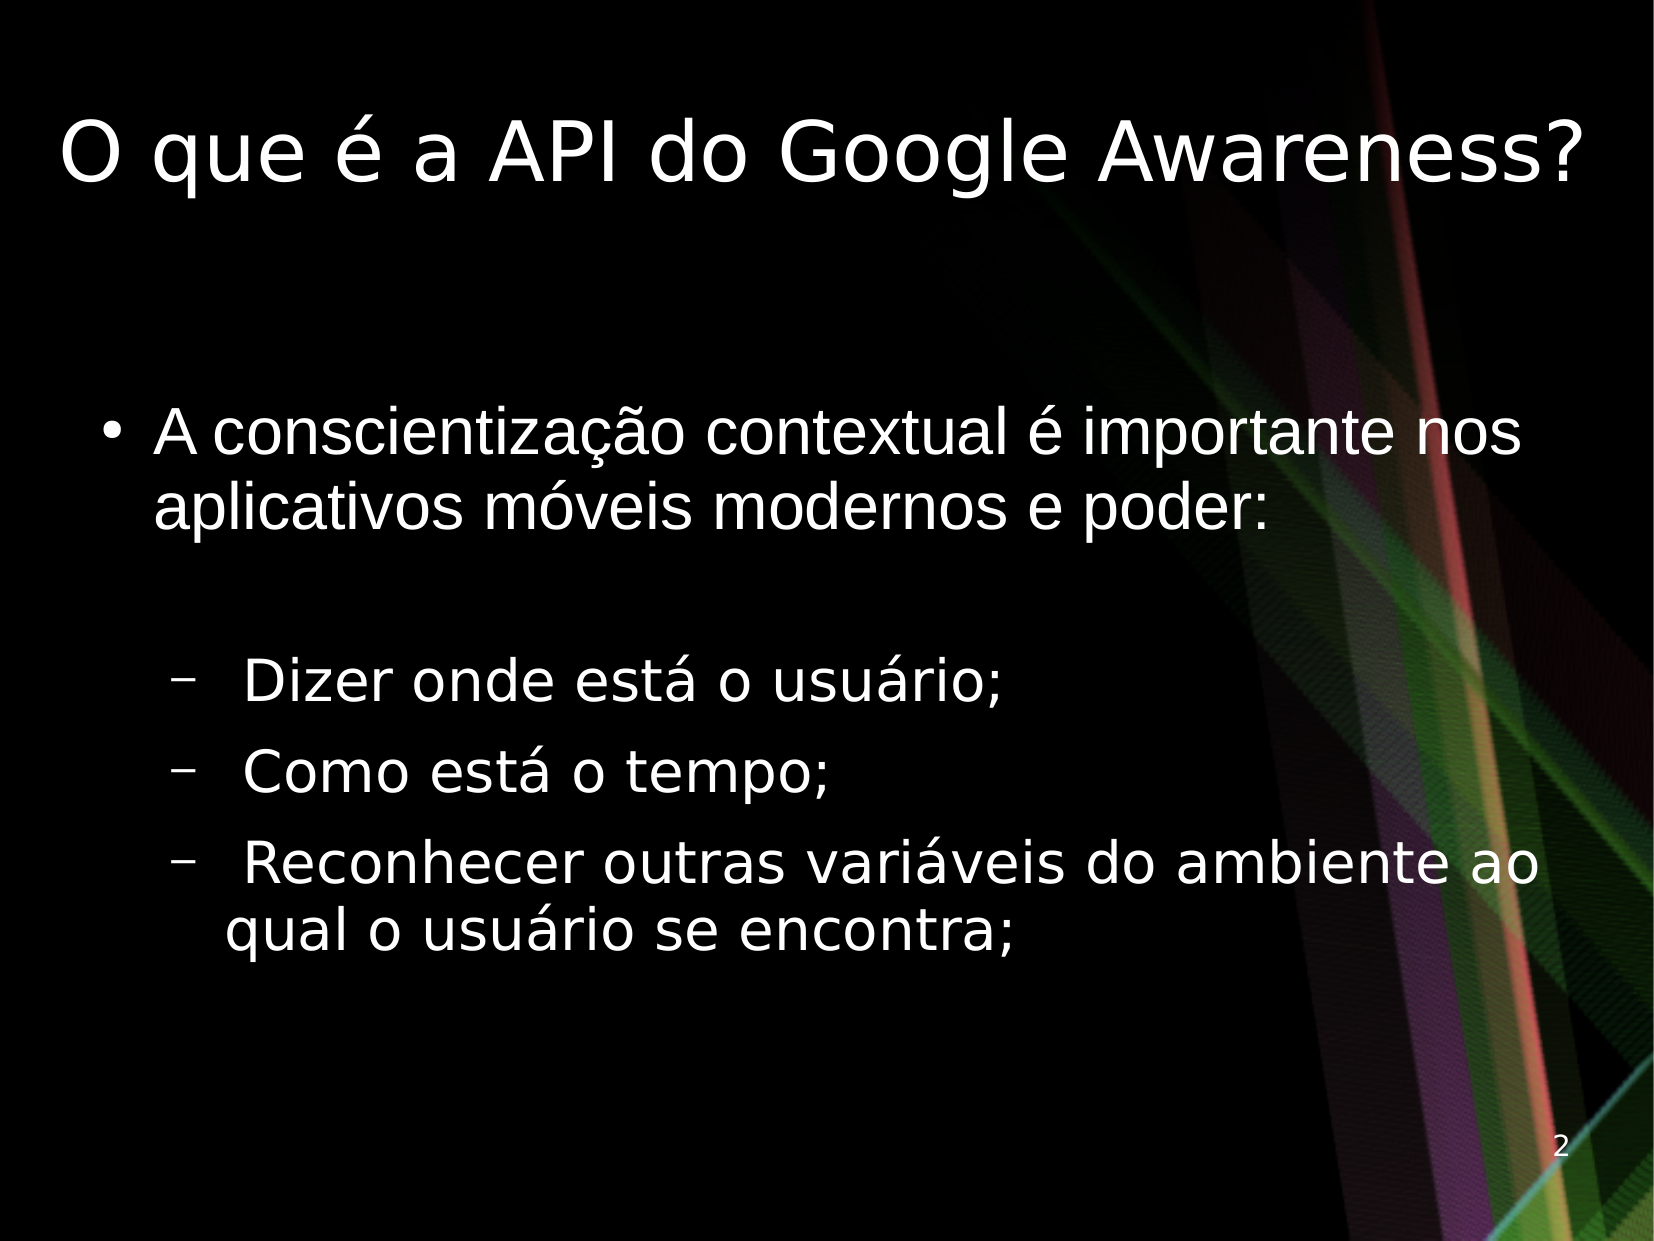

# O que é a API do Google Awareness?
A conscientização contextual é importante nos aplicativos móveis modernos e poder:
 Dizer onde está o usuário;
 Como está o tempo;
 Reconhecer outras variáveis do ambiente ao qual o usuário se encontra;
2